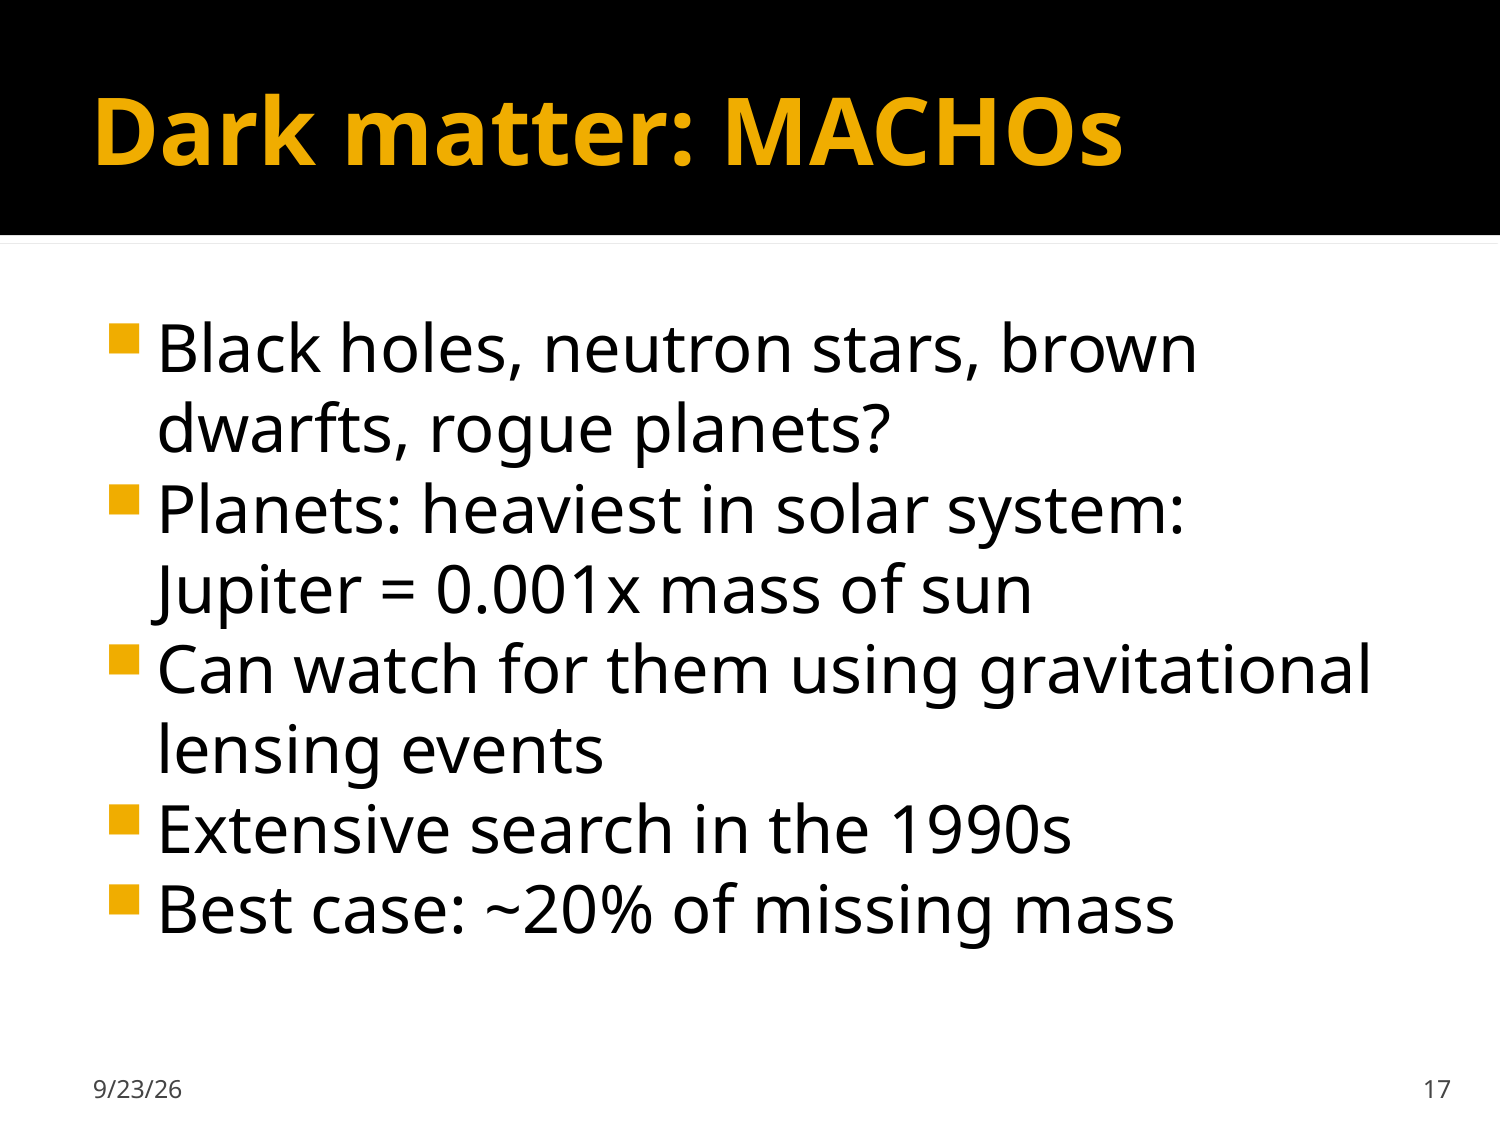

# Dark matter: MACHOs
Black holes, neutron stars, brown dwarfts, rogue planets?
Planets: heaviest in solar system: Jupiter = 0.001x mass of sun
Can watch for them using gravitational lensing events
Extensive search in the 1990s
Best case: ~20% of missing mass